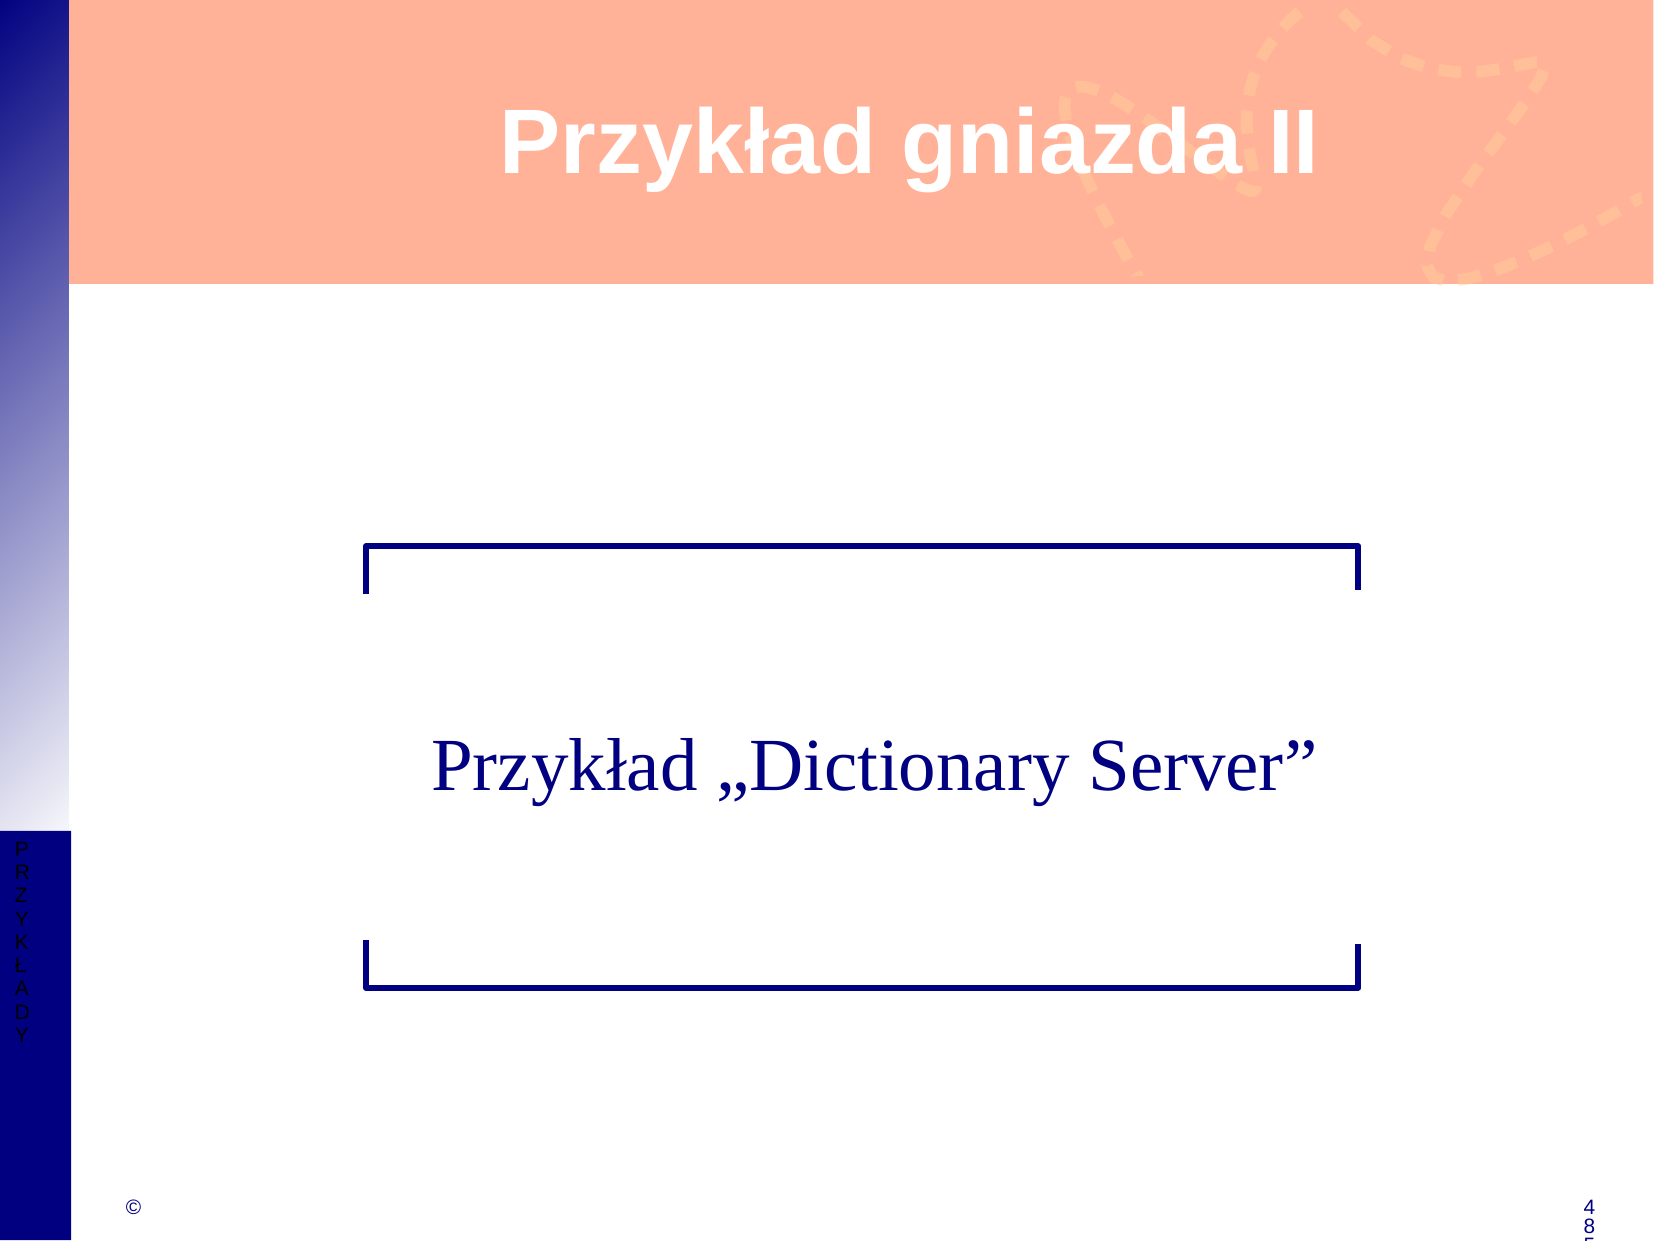

# Przykład gniazda II
Przykład „Dictionary Server”
P
R
Z
Y
K
Ł
A
D
Y